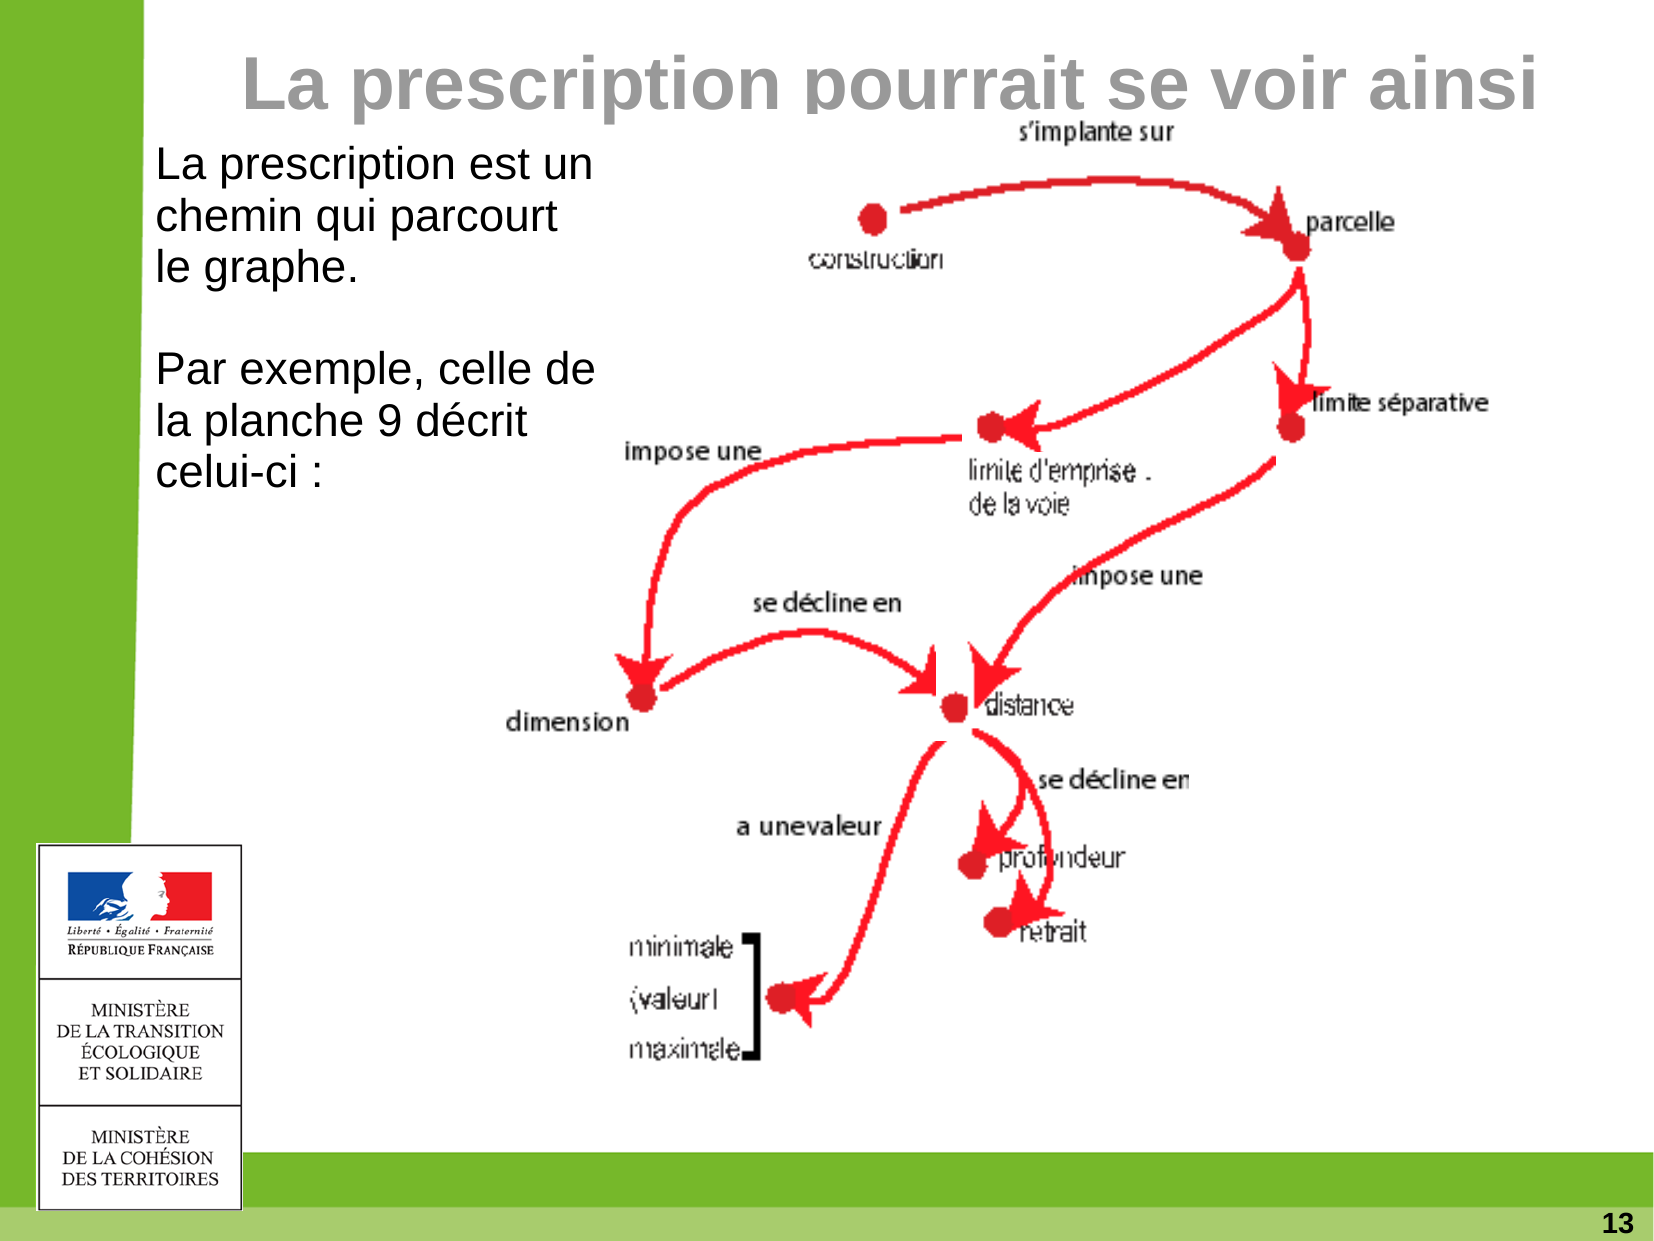

# La prescription pourrait se voir ainsi
La prescription est un chemin qui parcourt le graphe.
Par exemple, celle de la planche 9 décrit celui-ci :